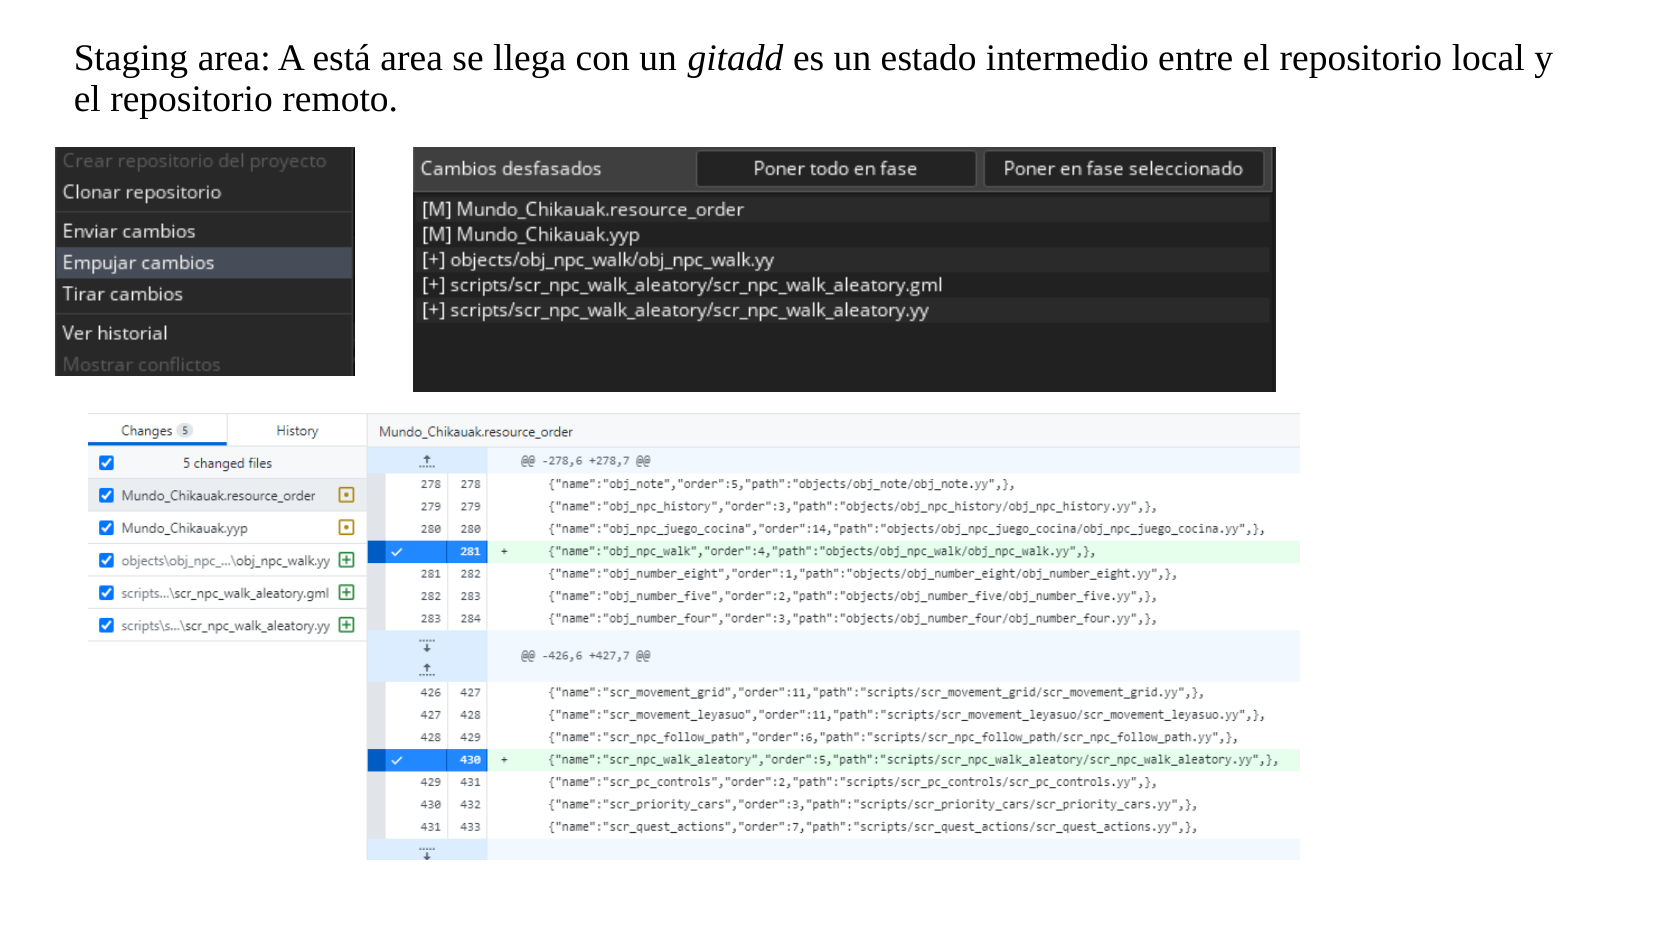

Staging area: A está area se llega con un gitadd es un estado intermedio entre el repositorio local y el repositorio remoto.